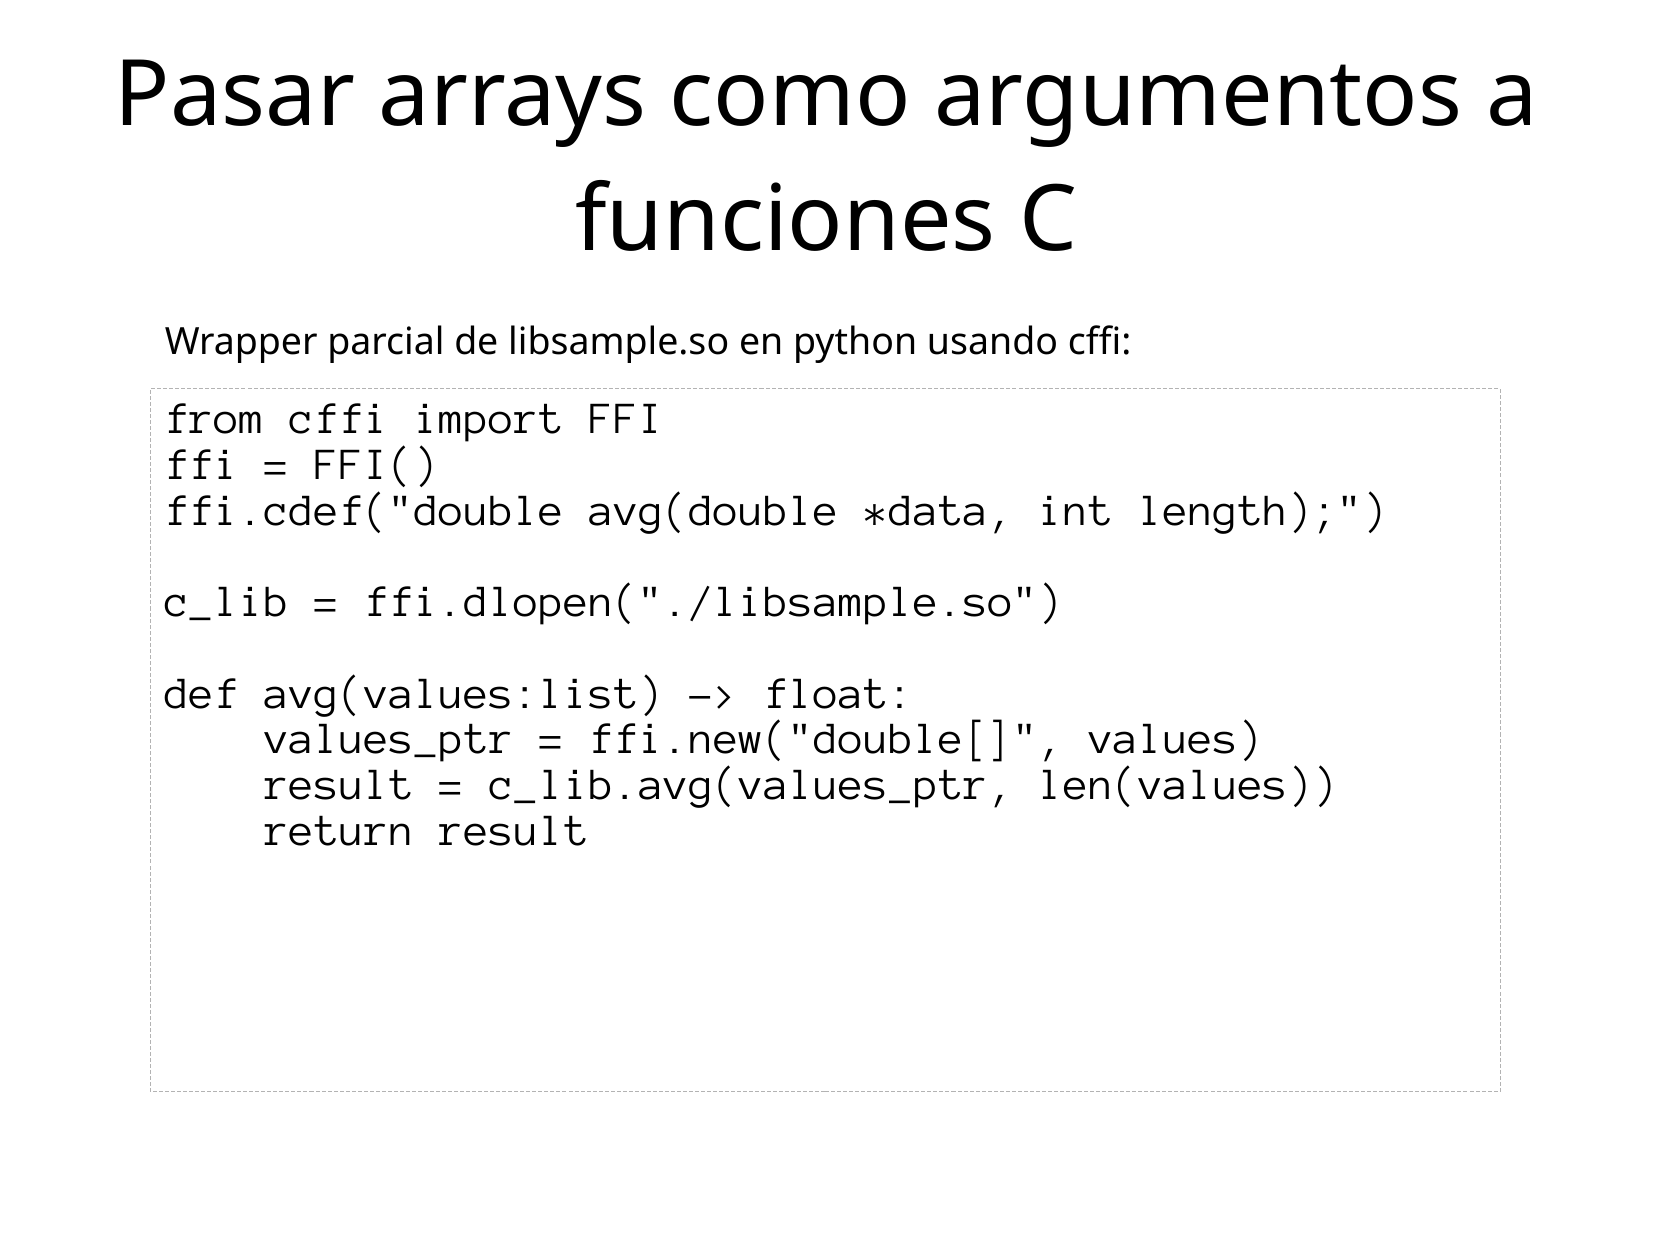

# Pasar arrays como argumentos a funciones C
Wrapper parcial de libsample.so en python usando cffi:
from cffi import FFI
ffi = FFI()
ffi.cdef("double avg(double *data, int length);")
c_lib = ffi.dlopen("./libsample.so")
def avg(values:list) -> float:
 values_ptr = ffi.new("double[]", values)
 result = c_lib.avg(values_ptr, len(values))
 return result